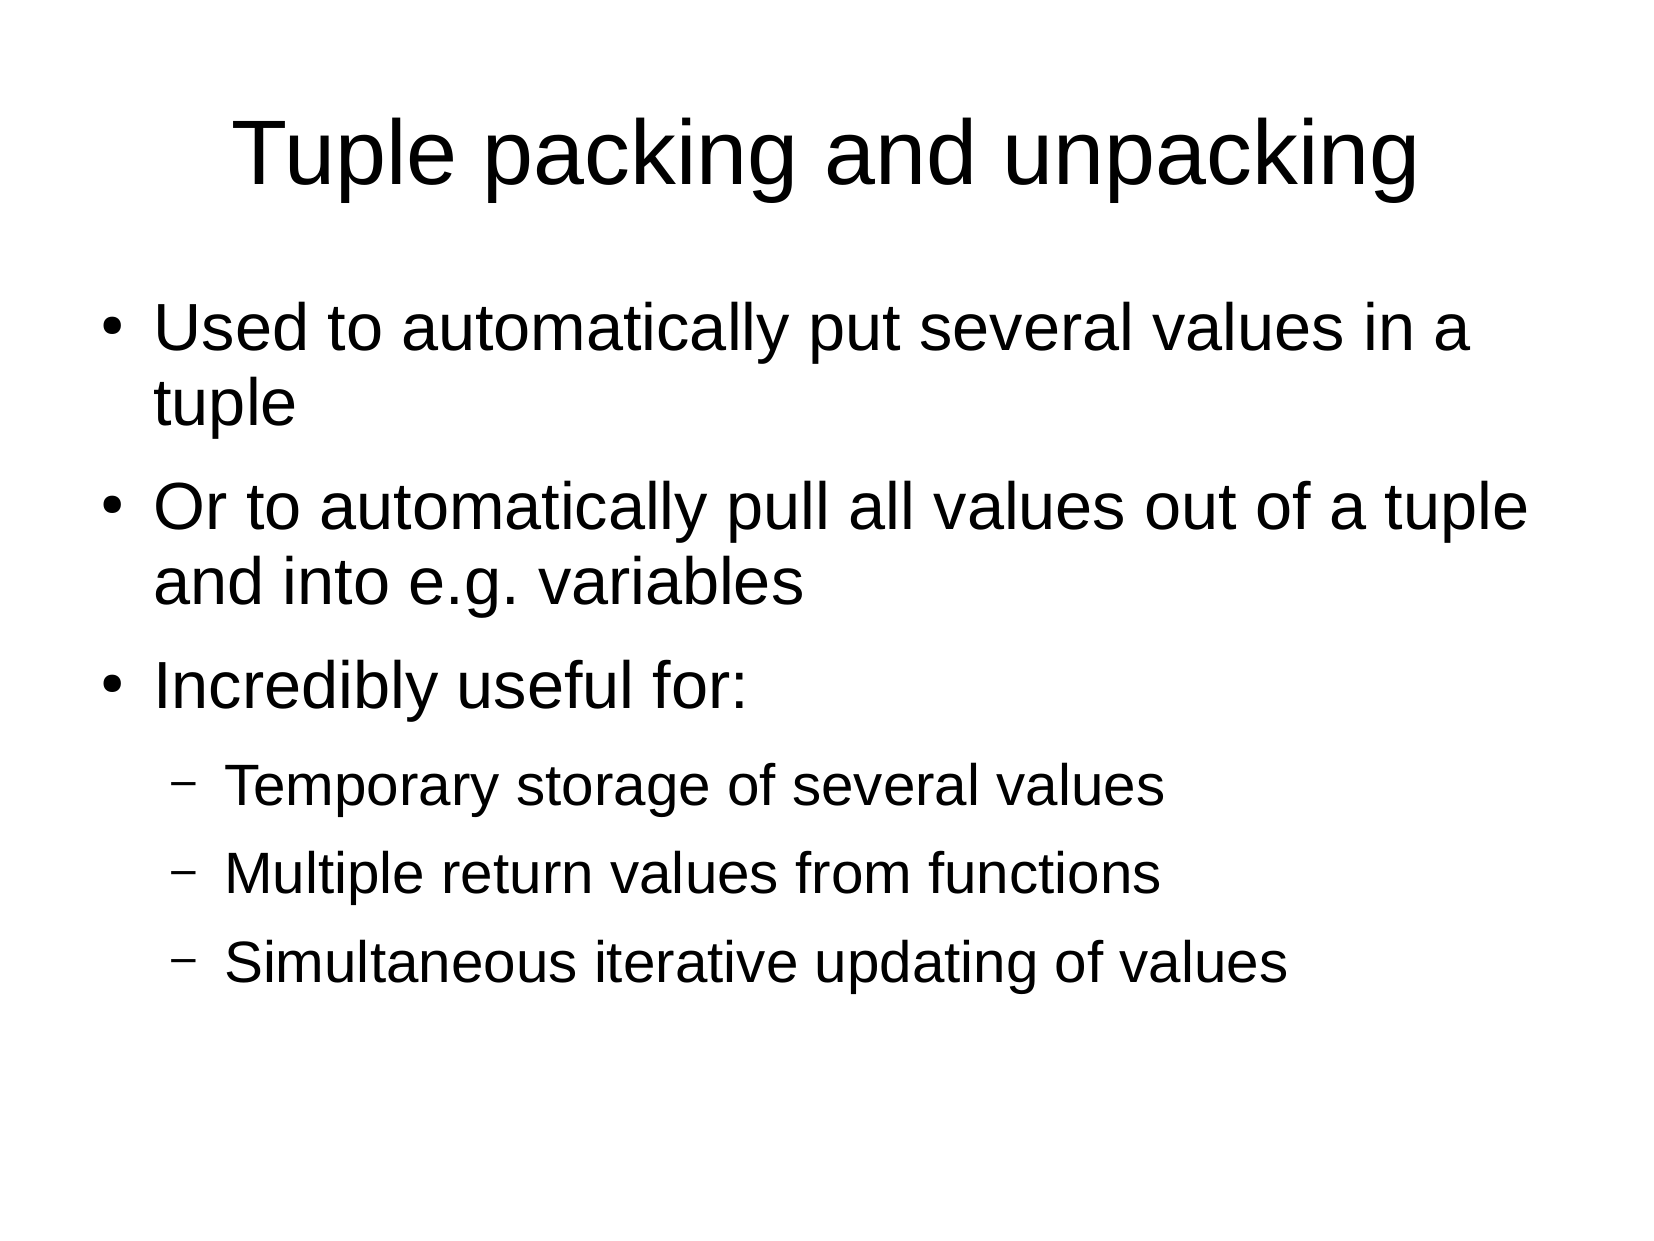

# Tuple packing and unpacking
Used to automatically put several values in a tuple
Or to automatically pull all values out of a tuple and into e.g. variables
Incredibly useful for:
Temporary storage of several values
Multiple return values from functions
Simultaneous iterative updating of values